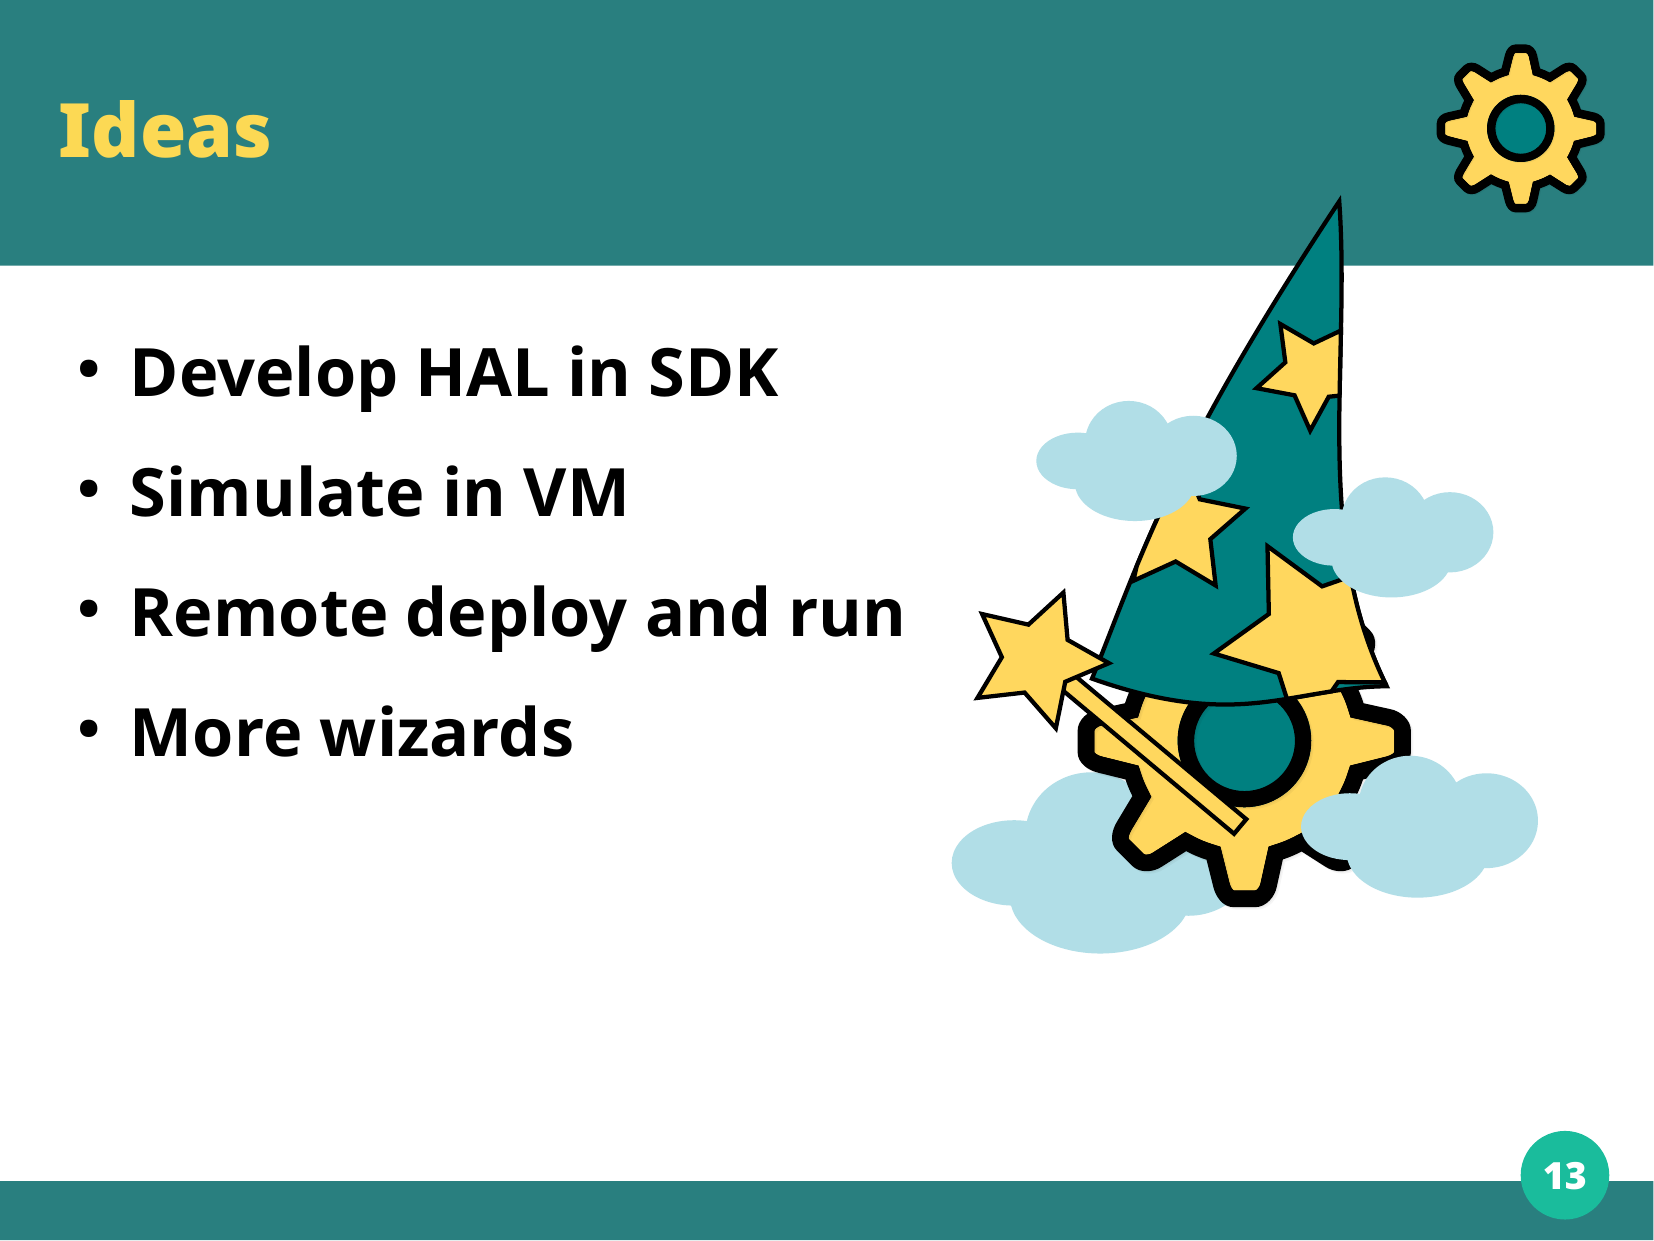

# Ideas
Develop HAL in SDK
Simulate in VM
Remote deploy and run
More wizards
13